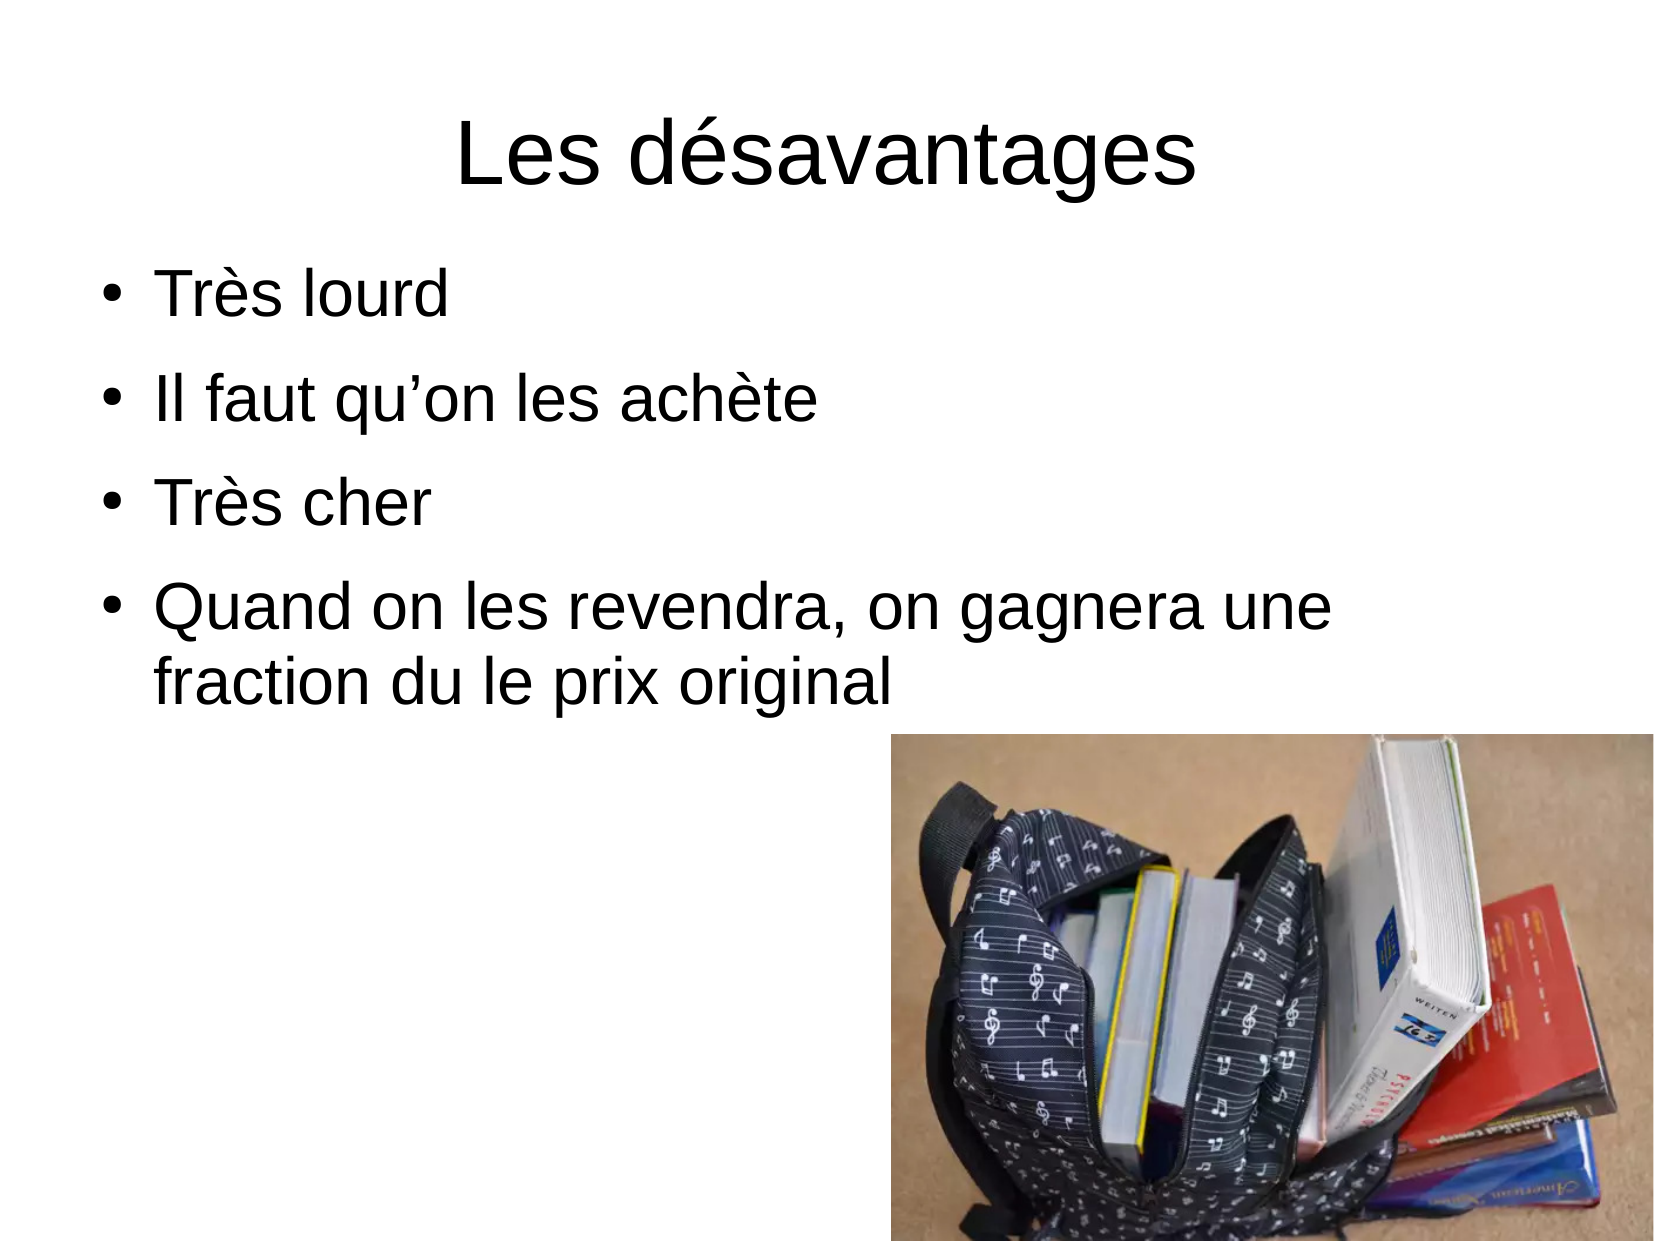

# Les désavantages
Très lourd
Il faut qu’on les achète
Très cher
Quand on les revendra, on gagnera une fraction du le prix original